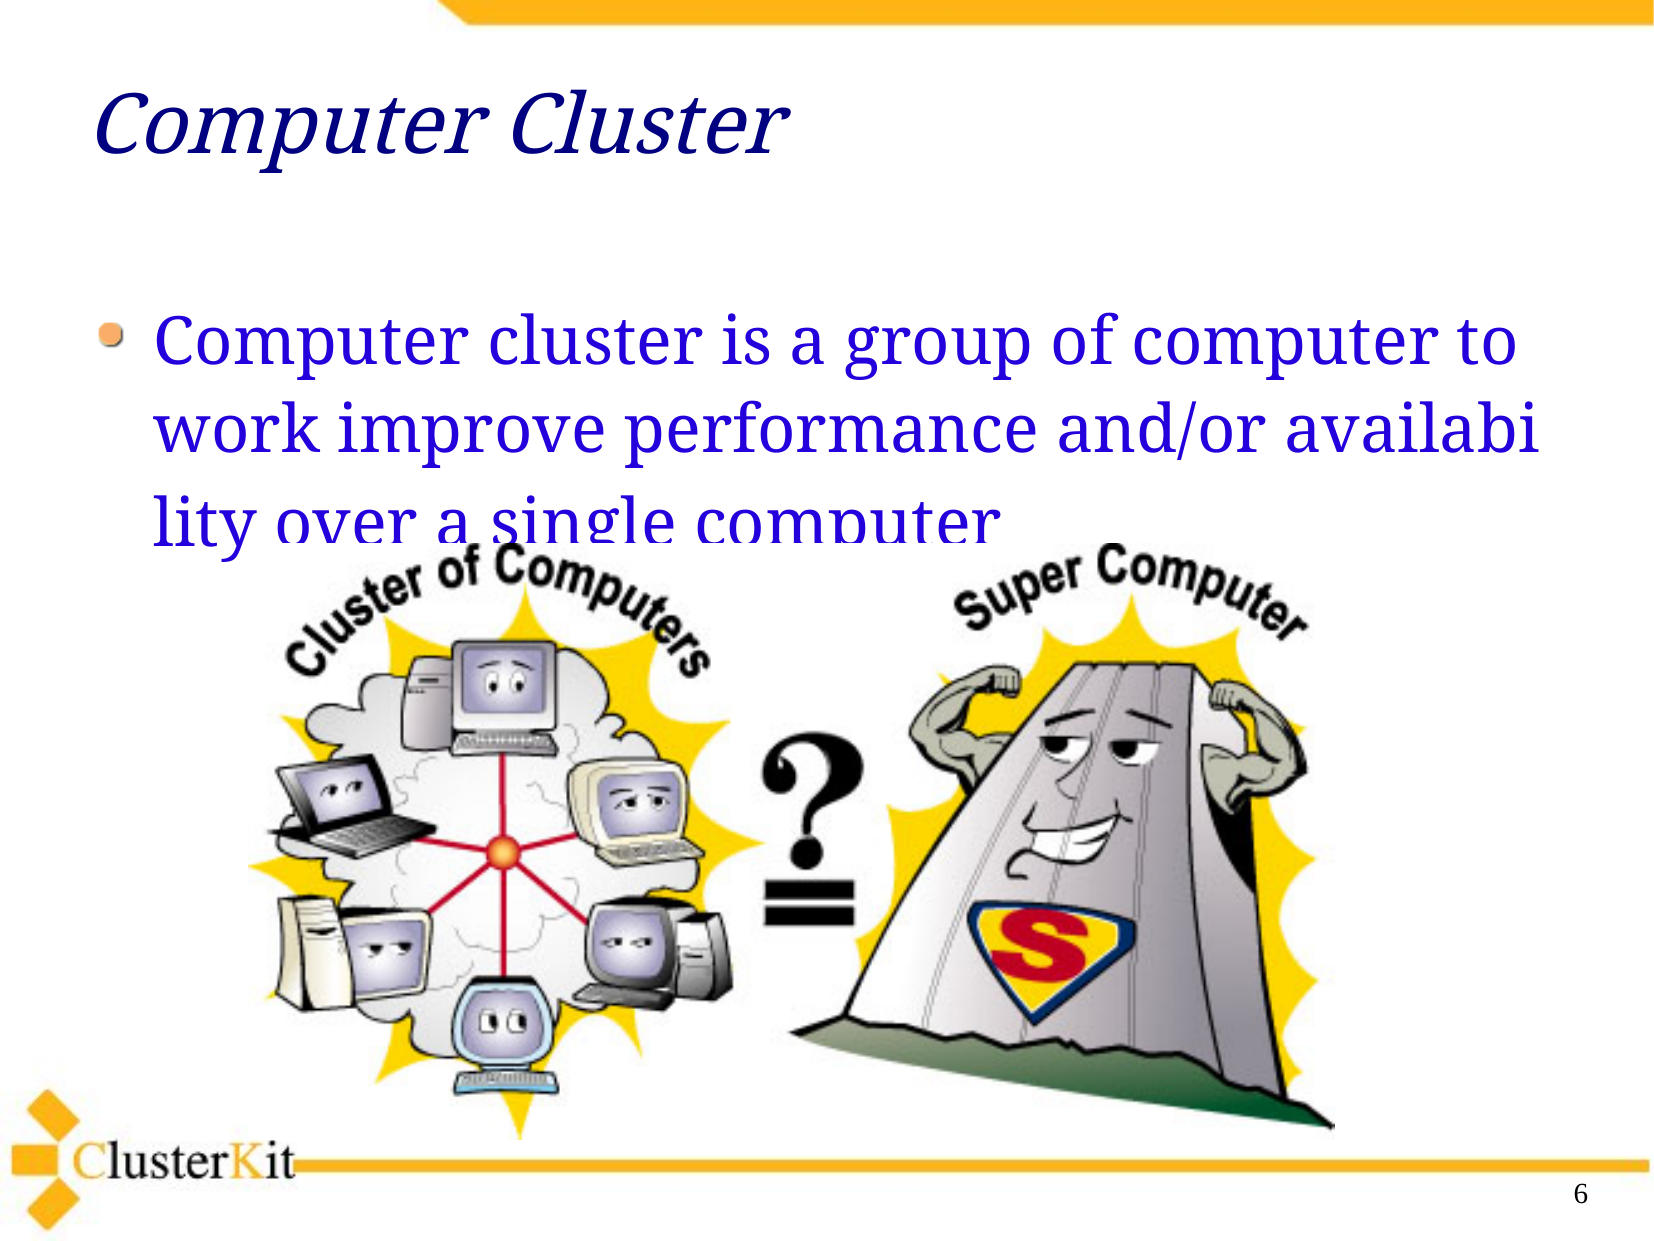

# Computer Cluster
Computer cluster is a group of computer to work improve performance and/or availability over a single computer
6